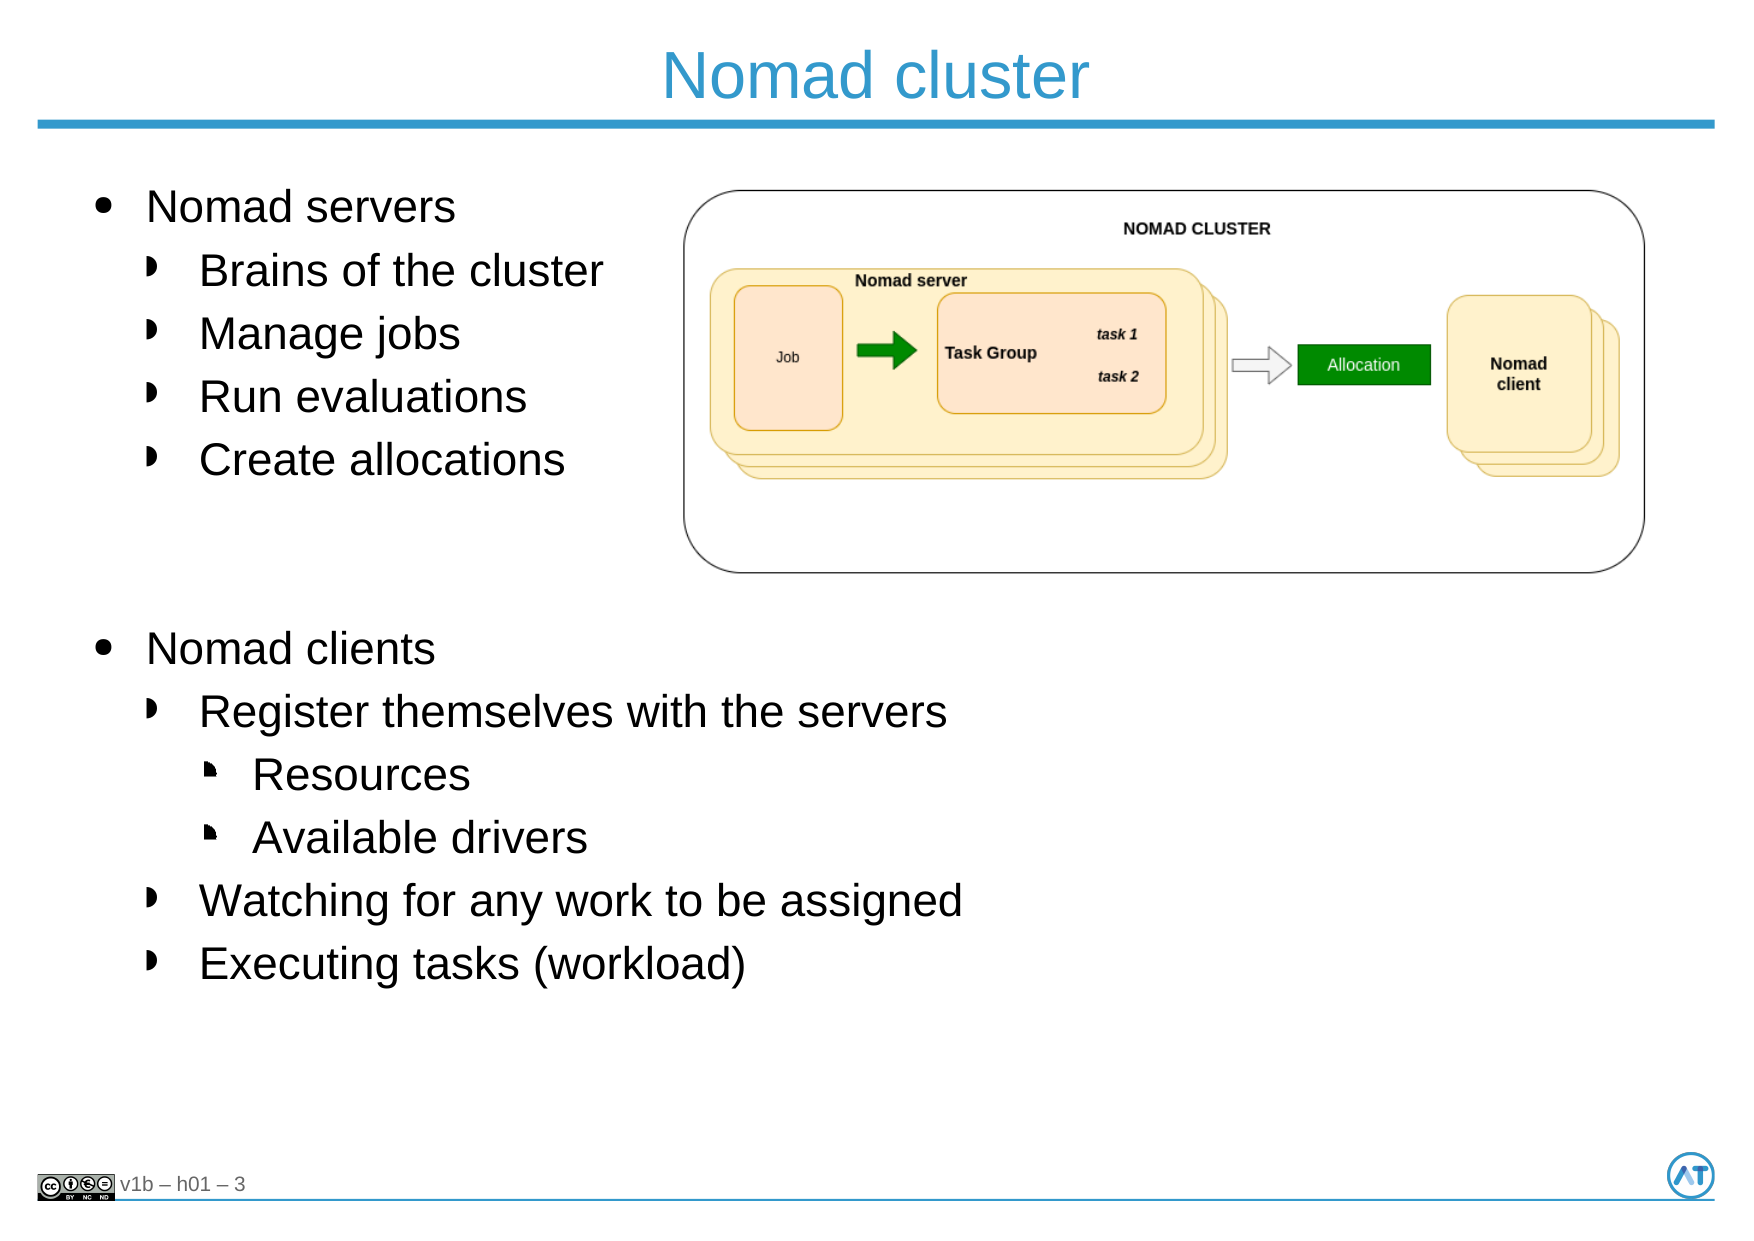

Nomad cluster
Nomad servers
Brains of the cluster
Manage jobs
Run evaluations
Create allocations
Nomad clients
Register themselves with the servers
Resources
Available drivers
Watching for any work to be assigned
Executing tasks (workload)